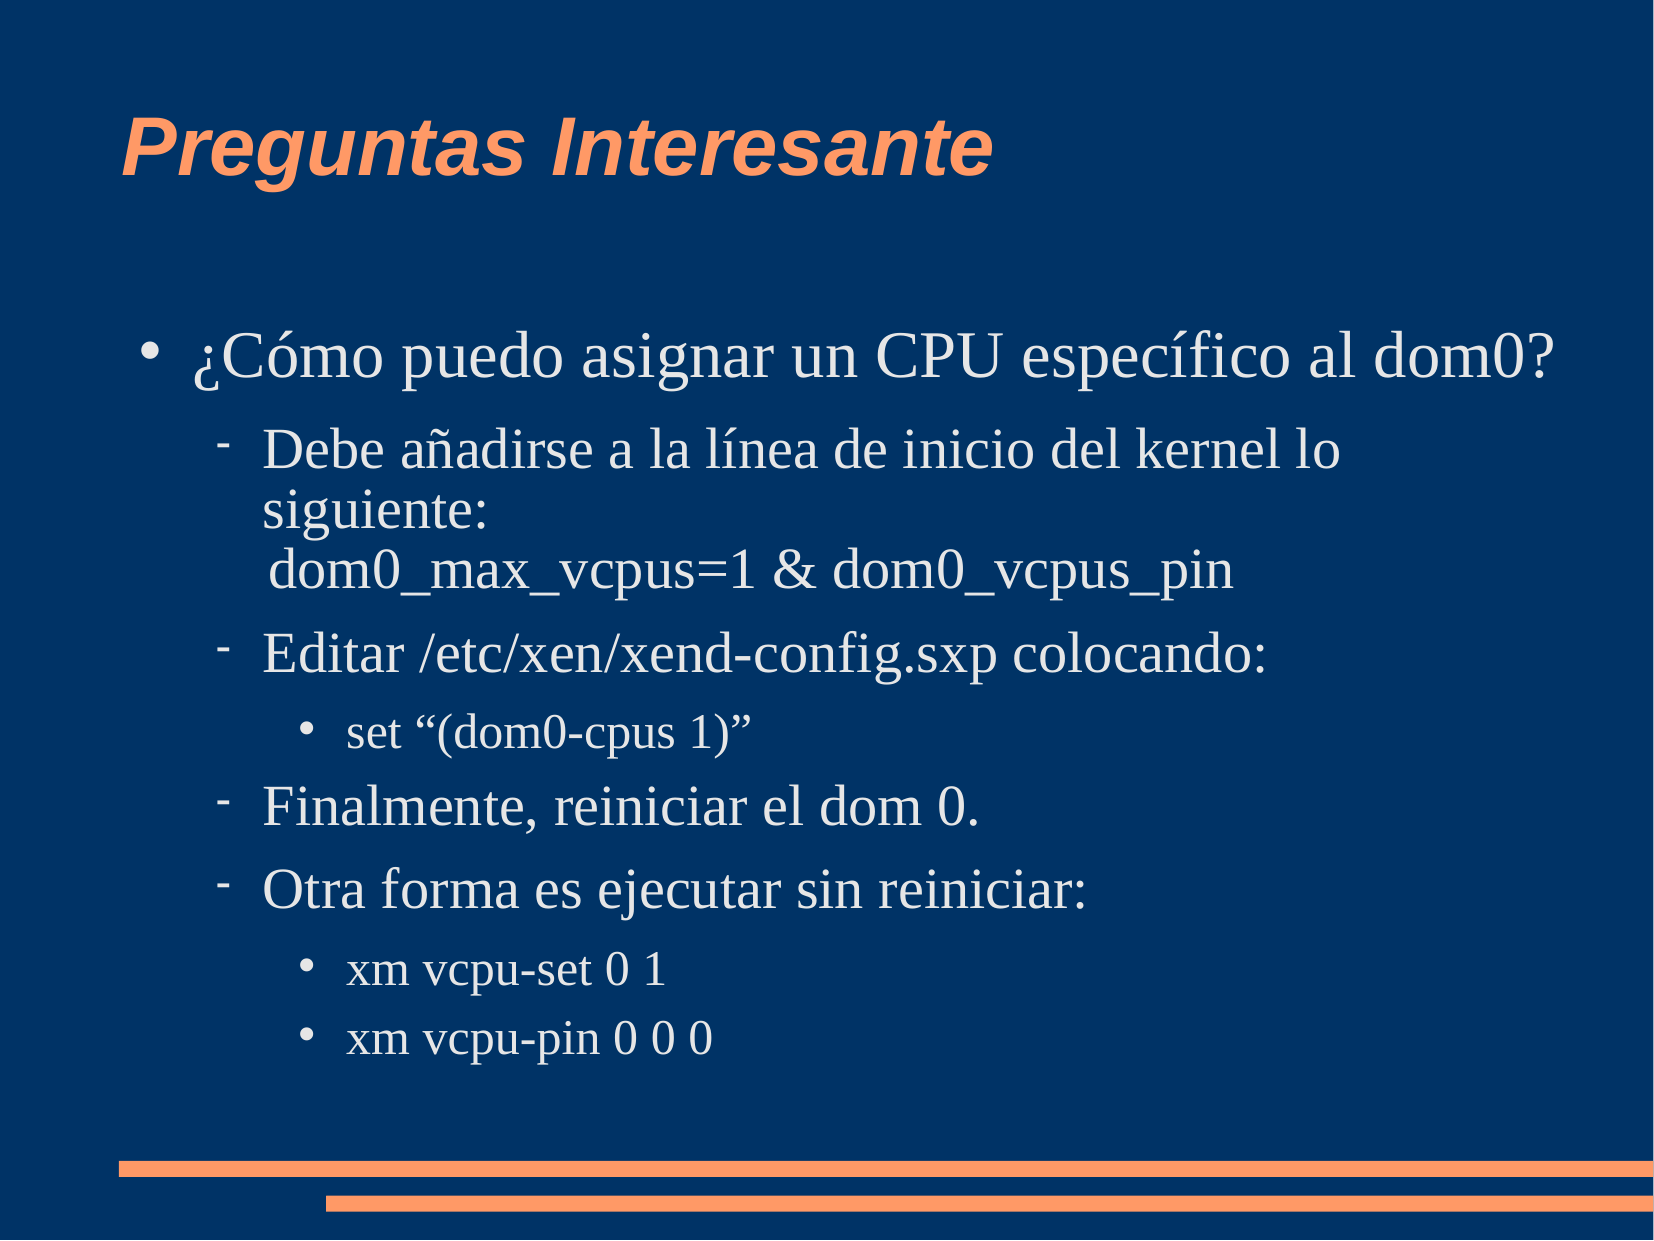

# Preguntas Interesante
¿Cómo puedo asignar un CPU específico al dom0?
Debe añadirse a la línea de inicio del kernel lo siguiente:
	dom0_max_vcpus=1 & dom0_vcpus_pin
Editar /etc/xen/xend-config.sxp colocando:
 set “(dom0-cpus 1)”
Finalmente, reiniciar el dom 0.
Otra forma es ejecutar sin reiniciar:
 xm vcpu-set 0 1
 xm vcpu-pin 0 0 0